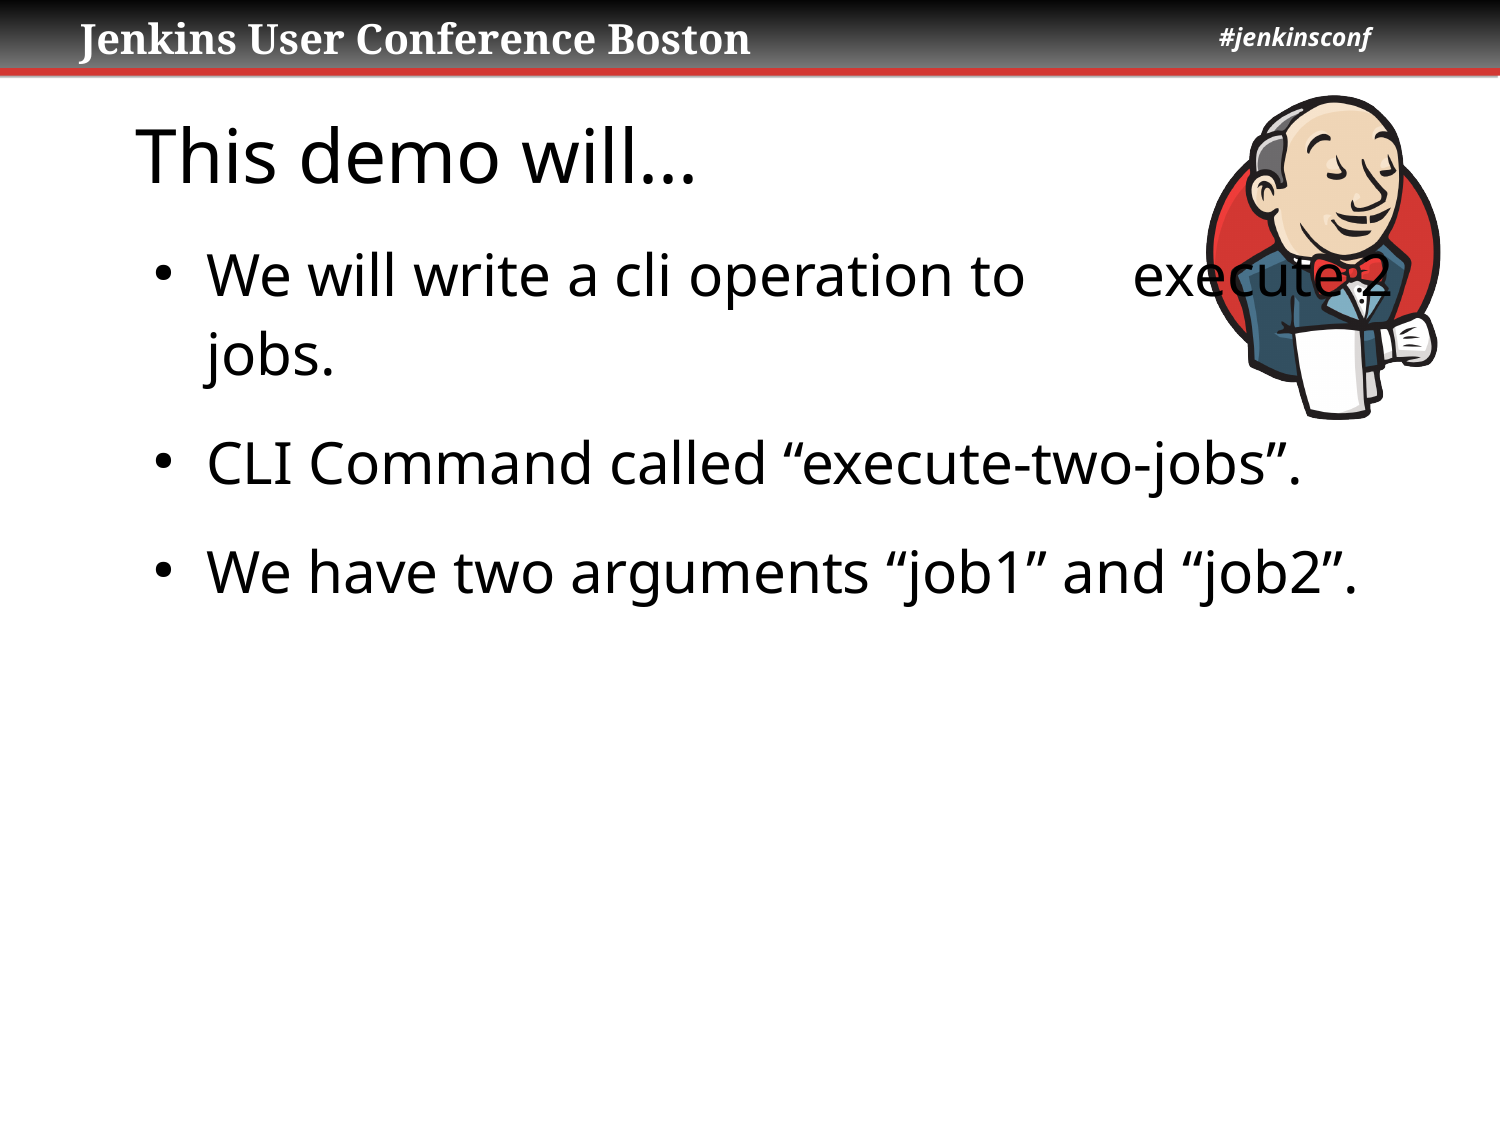

# This demo will...
We will write a cli operation to execute 2 jobs.
CLI Command called “execute-two-jobs”.
We have two arguments “job1” and “job2”.